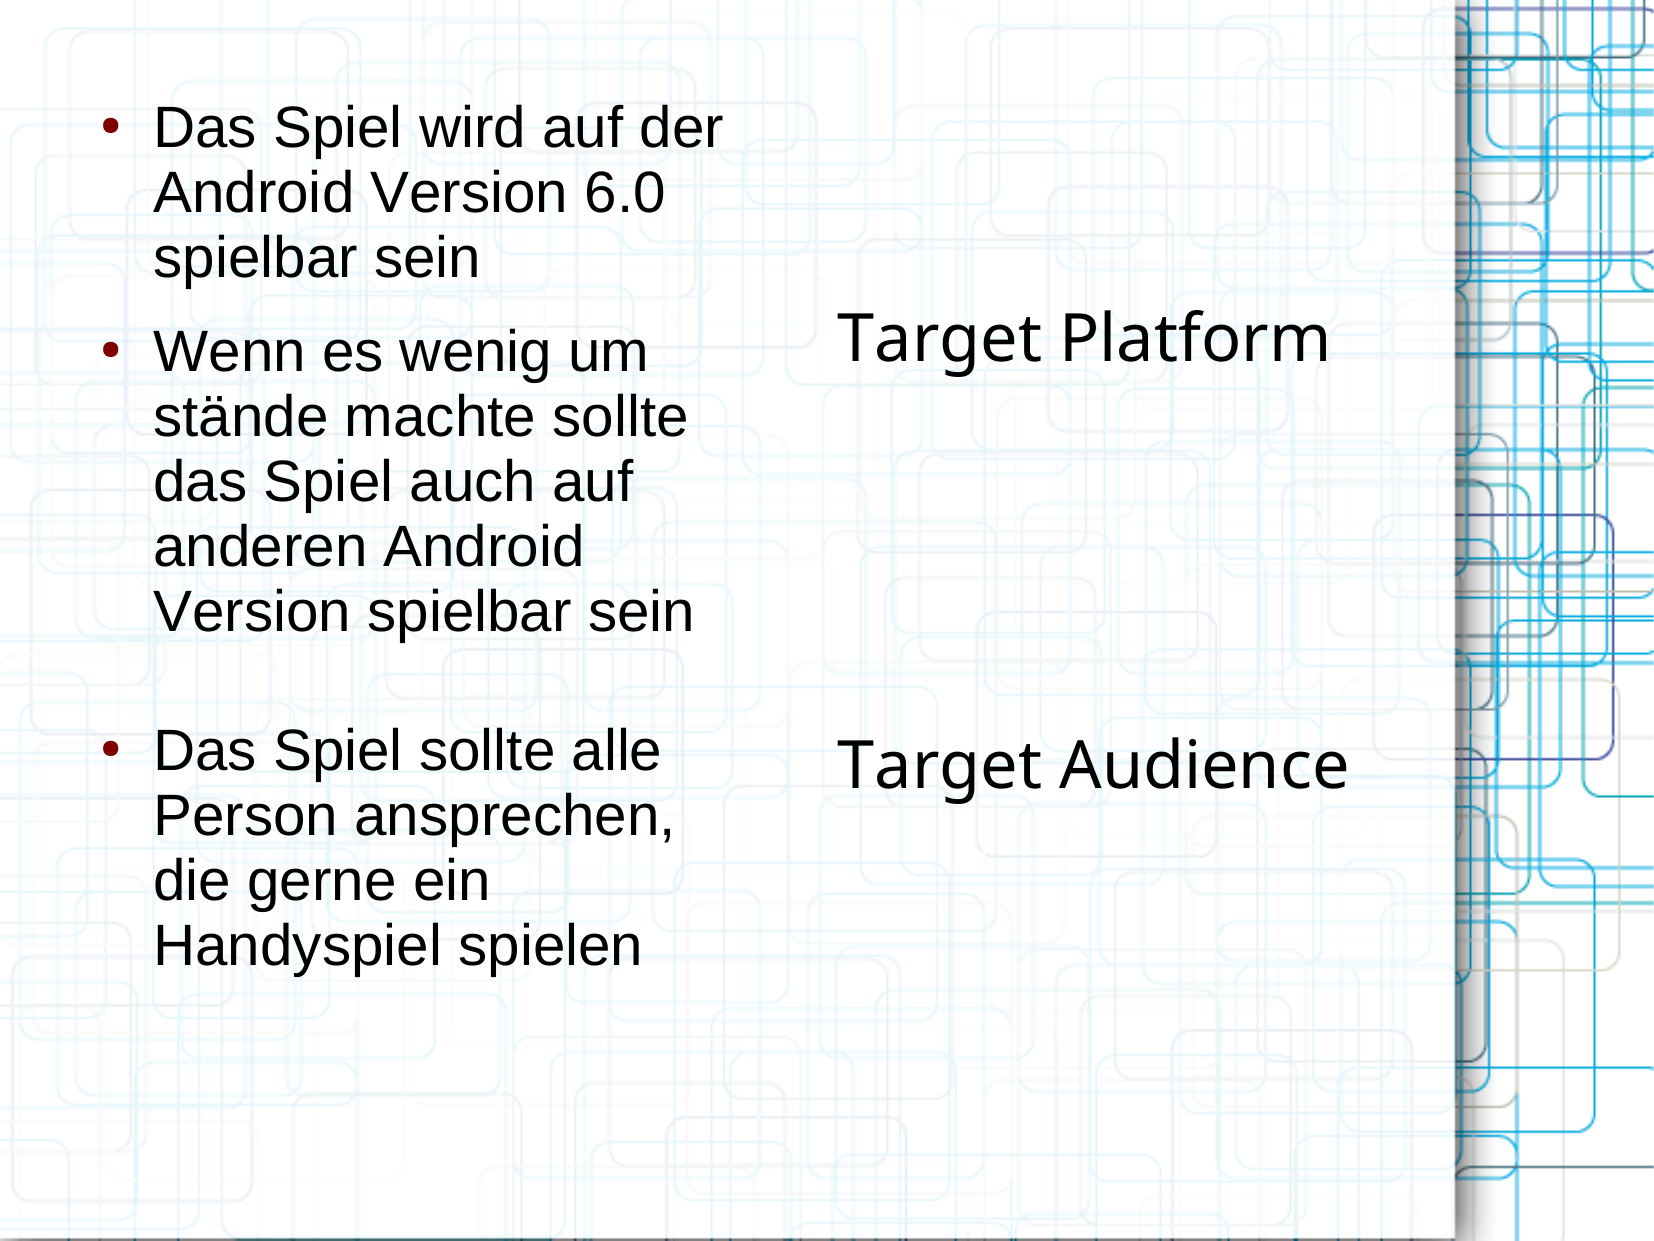

# Das Spiel wird auf der Android Version 6.0 spielbar sein
Wenn es wenig um stände machte sollte das Spiel auch auf anderen Android Version spielbar sein
Target Platform
Das Spiel sollte alle Person ansprechen, die gerne ein Handyspiel spielen
Target Audience